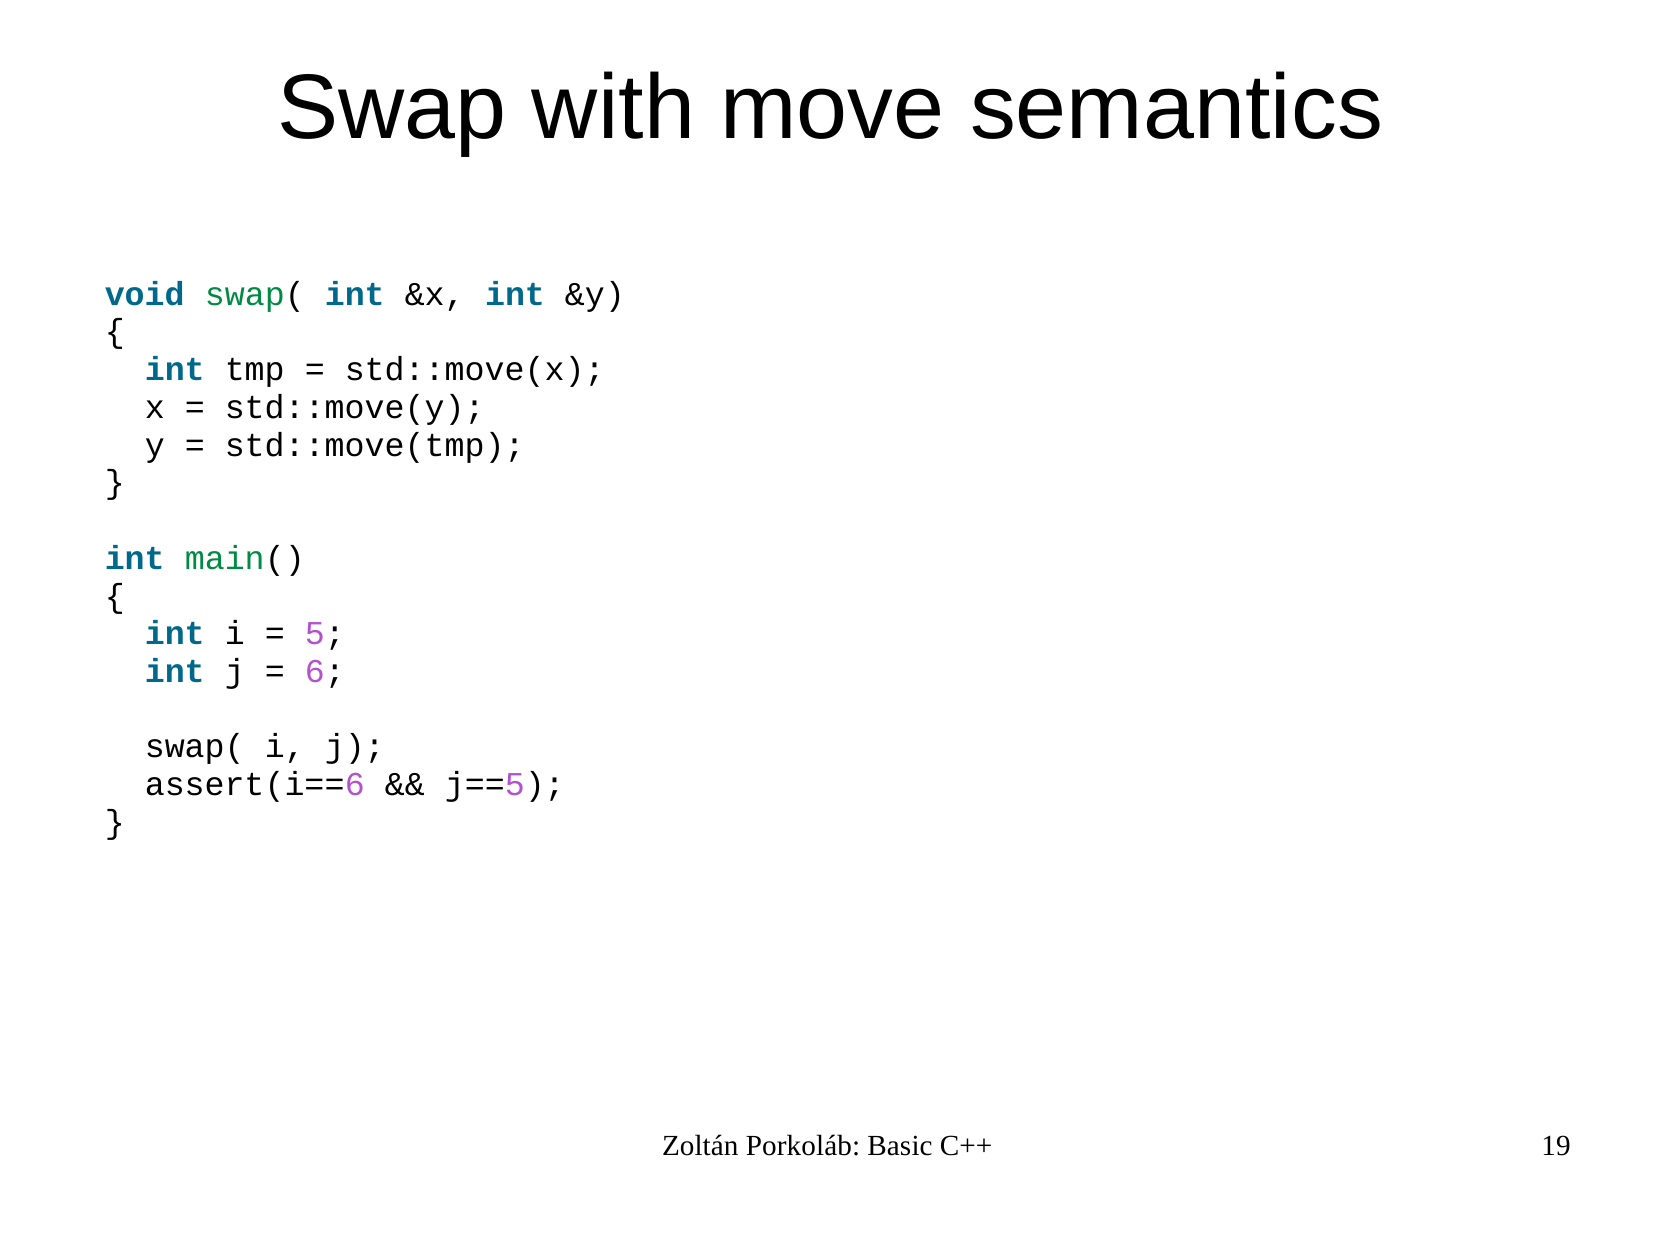

# Swap with move semantics
void swap( int &x, int &y)
{
 int tmp = std::move(x);
 x = std::move(y);
 y = std::move(tmp);
}
int main()
{
 int i = 5;
 int j = 6;
 swap( i, j);
 assert(i==6 && j==5);
}
Zoltán Porkoláb: Basic C++
19